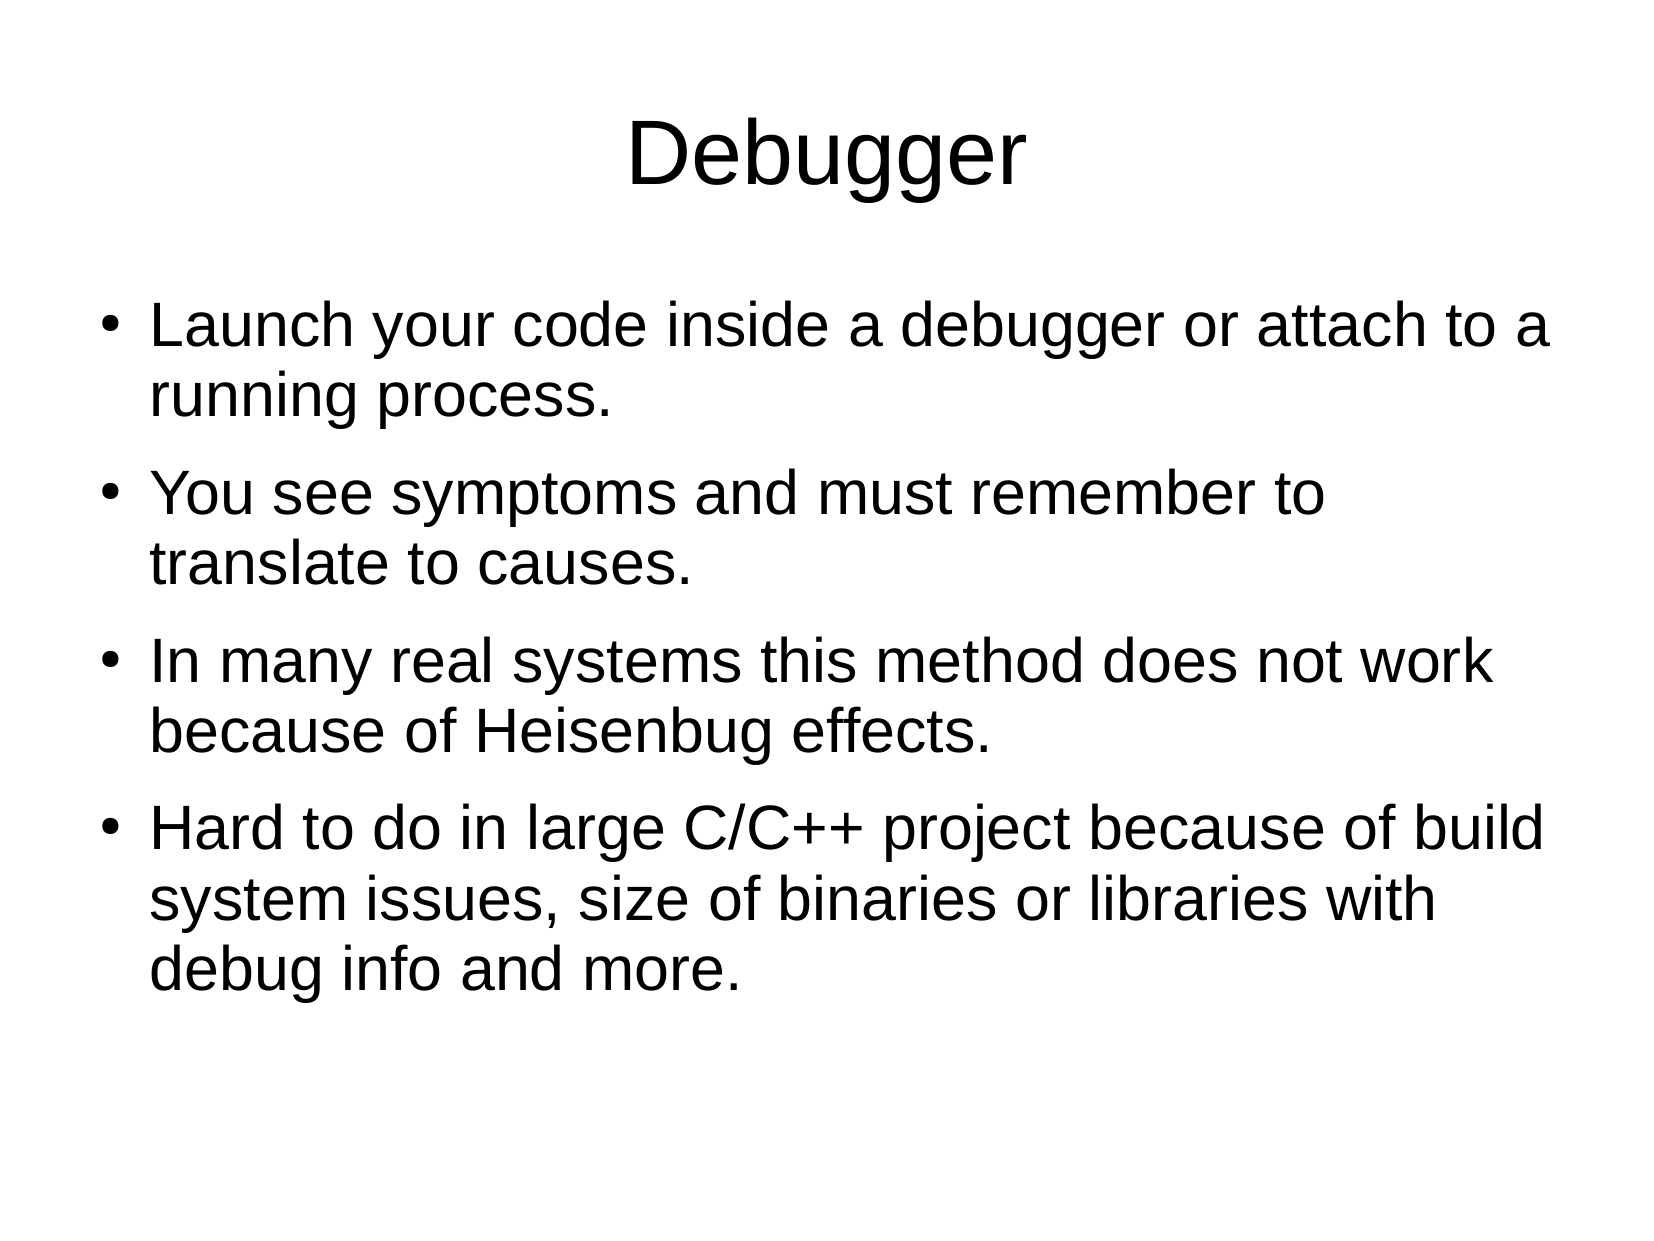

# Debugger
Launch your code inside a debugger or attach to a running process.
You see symptoms and must remember to translate to causes.
In many real systems this method does not work because of Heisenbug effects.
Hard to do in large C/C++ project because of build system issues, size of binaries or libraries with debug info and more.